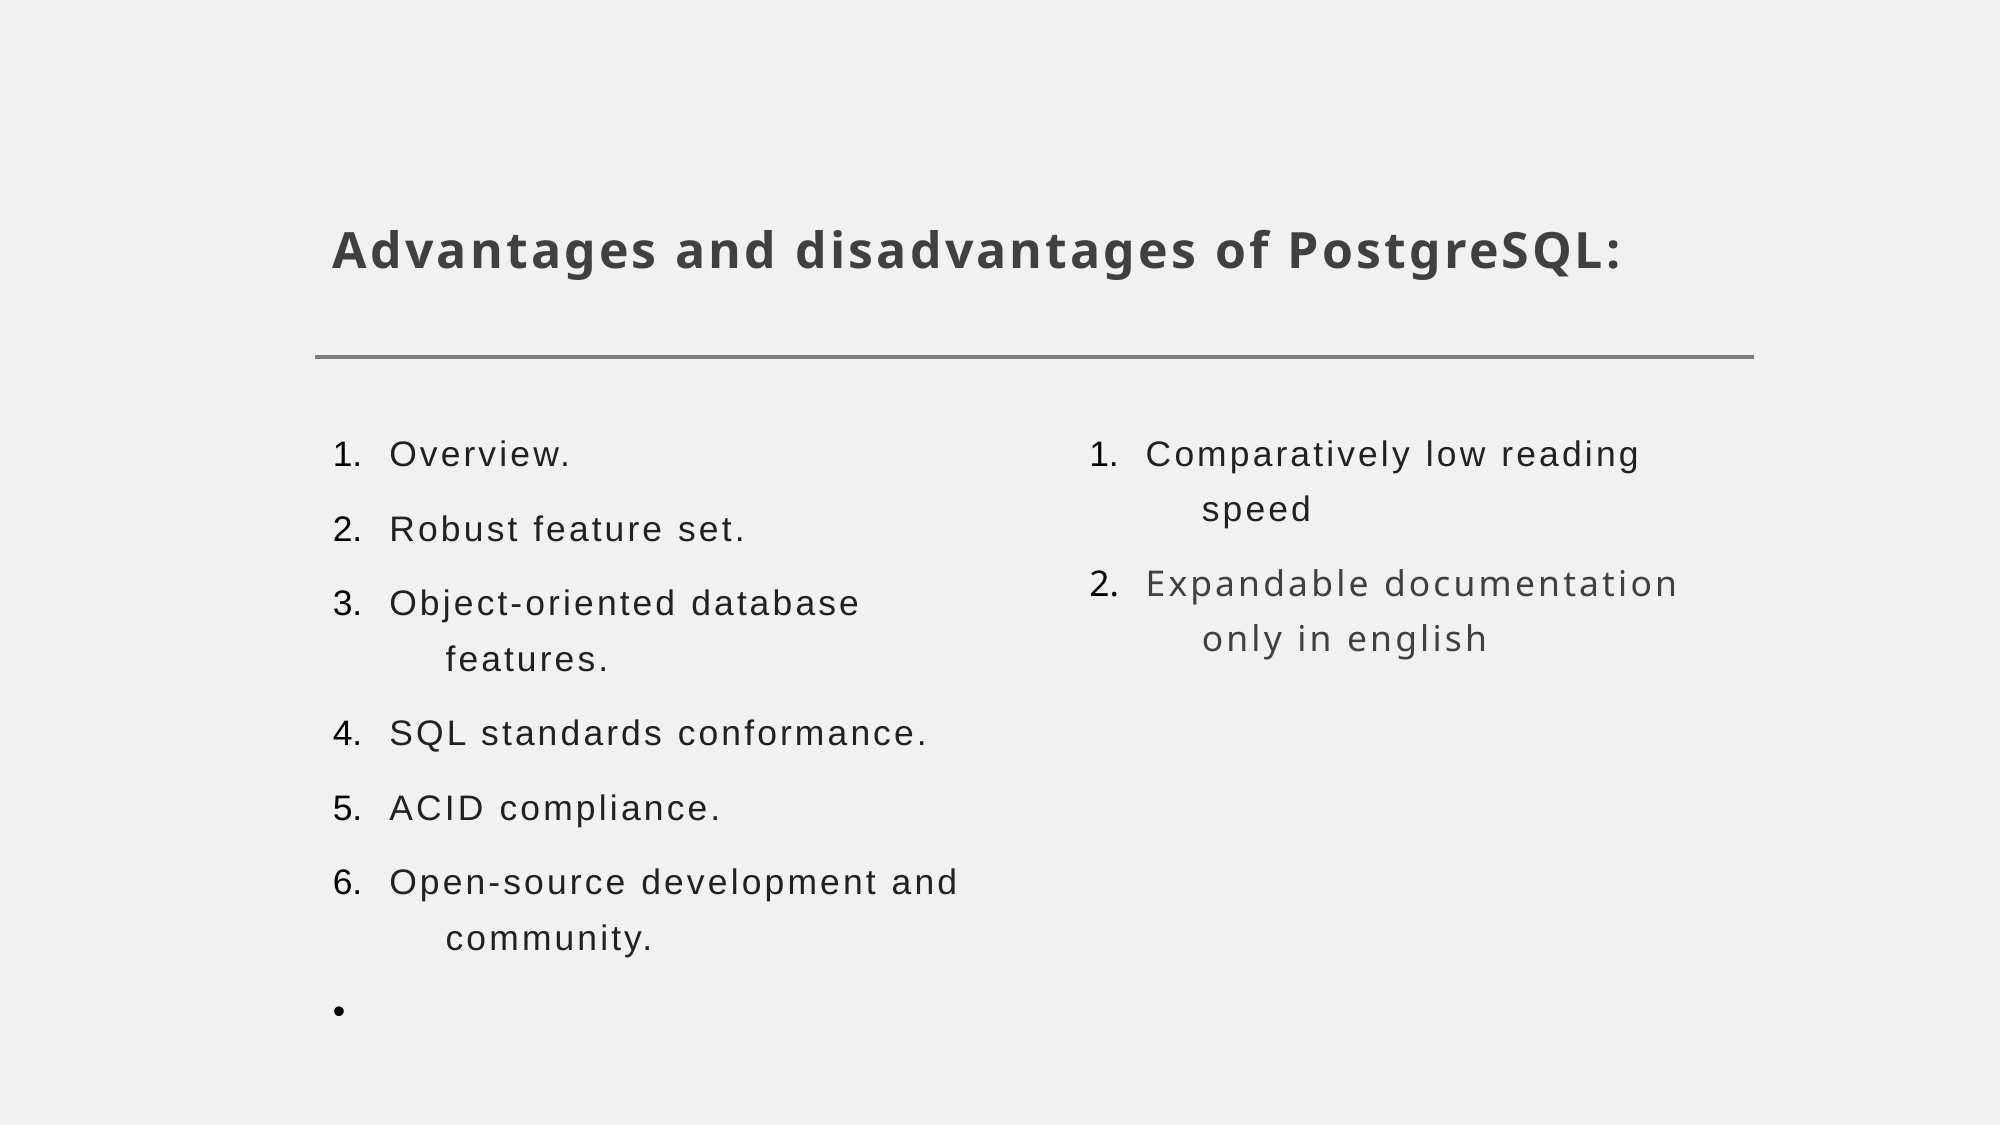

# Advantages and disadvantages of PostgreSQL:
Overview.
Robust feature set.
Object-oriented database features.
SQL standards conformance.
ACID compliance.
Open-source development and community.
Comparatively low reading speed
Expandable documentation only in english